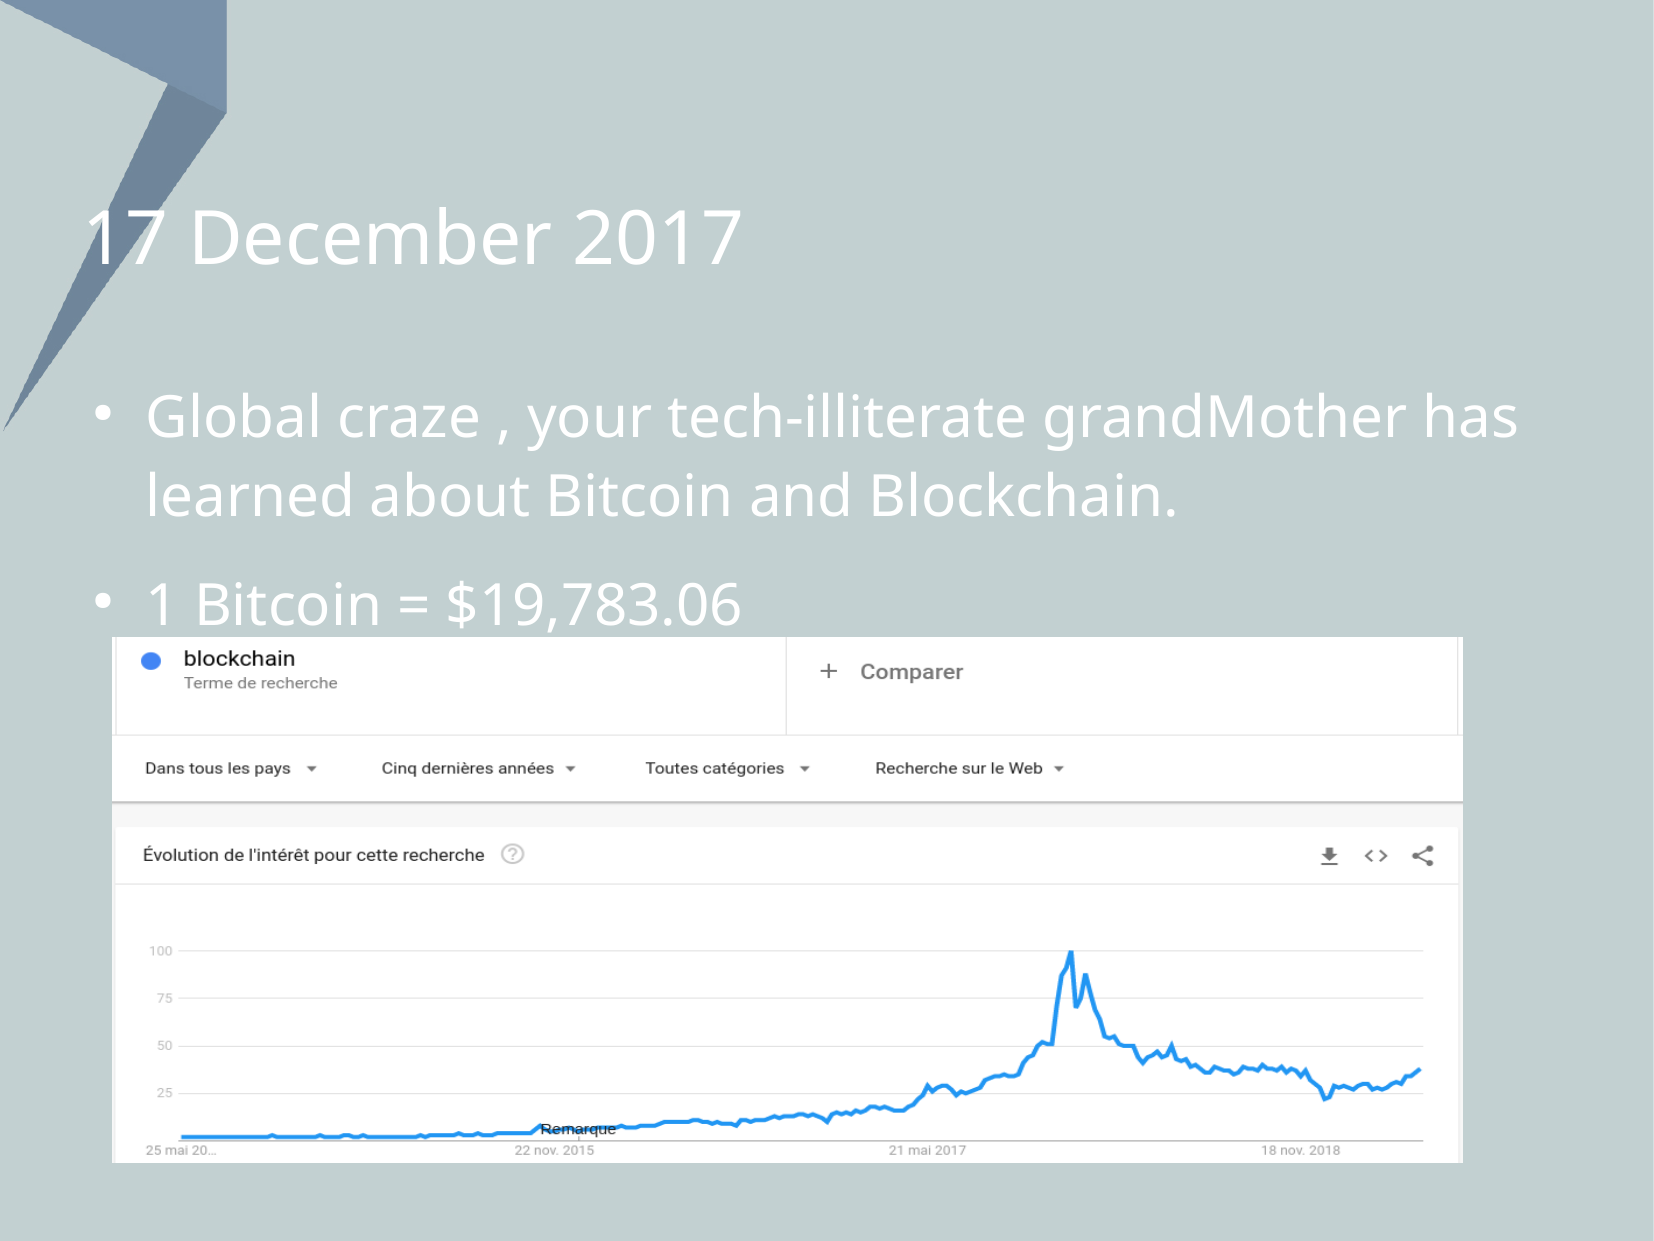

# 17 December 2017
Global craze , your tech-illiterate grandMother has learned about Bitcoin and Blockchain.
1 Bitcoin = $19,783.06